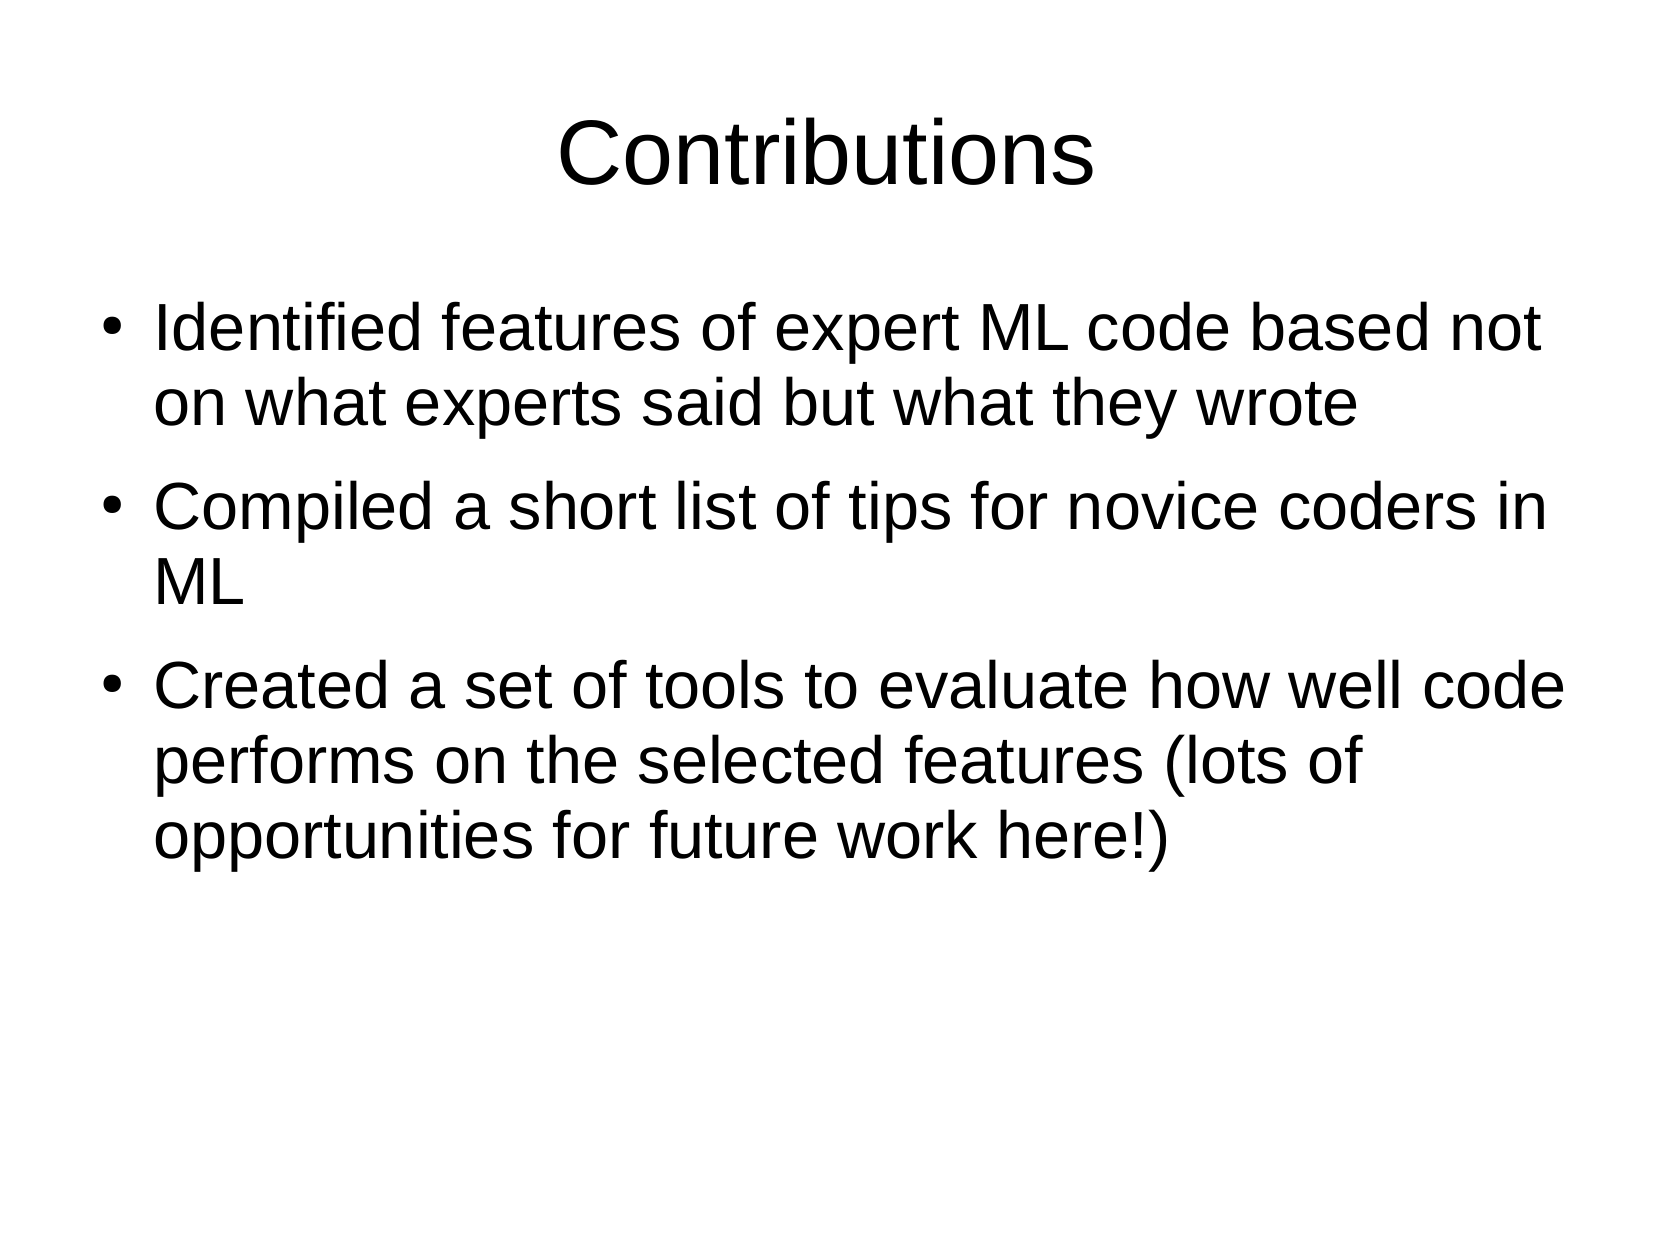

# Contributions
Identified features of expert ML code based not on what experts said but what they wrote
Compiled a short list of tips for novice coders in ML
Created a set of tools to evaluate how well code performs on the selected features (lots of opportunities for future work here!)